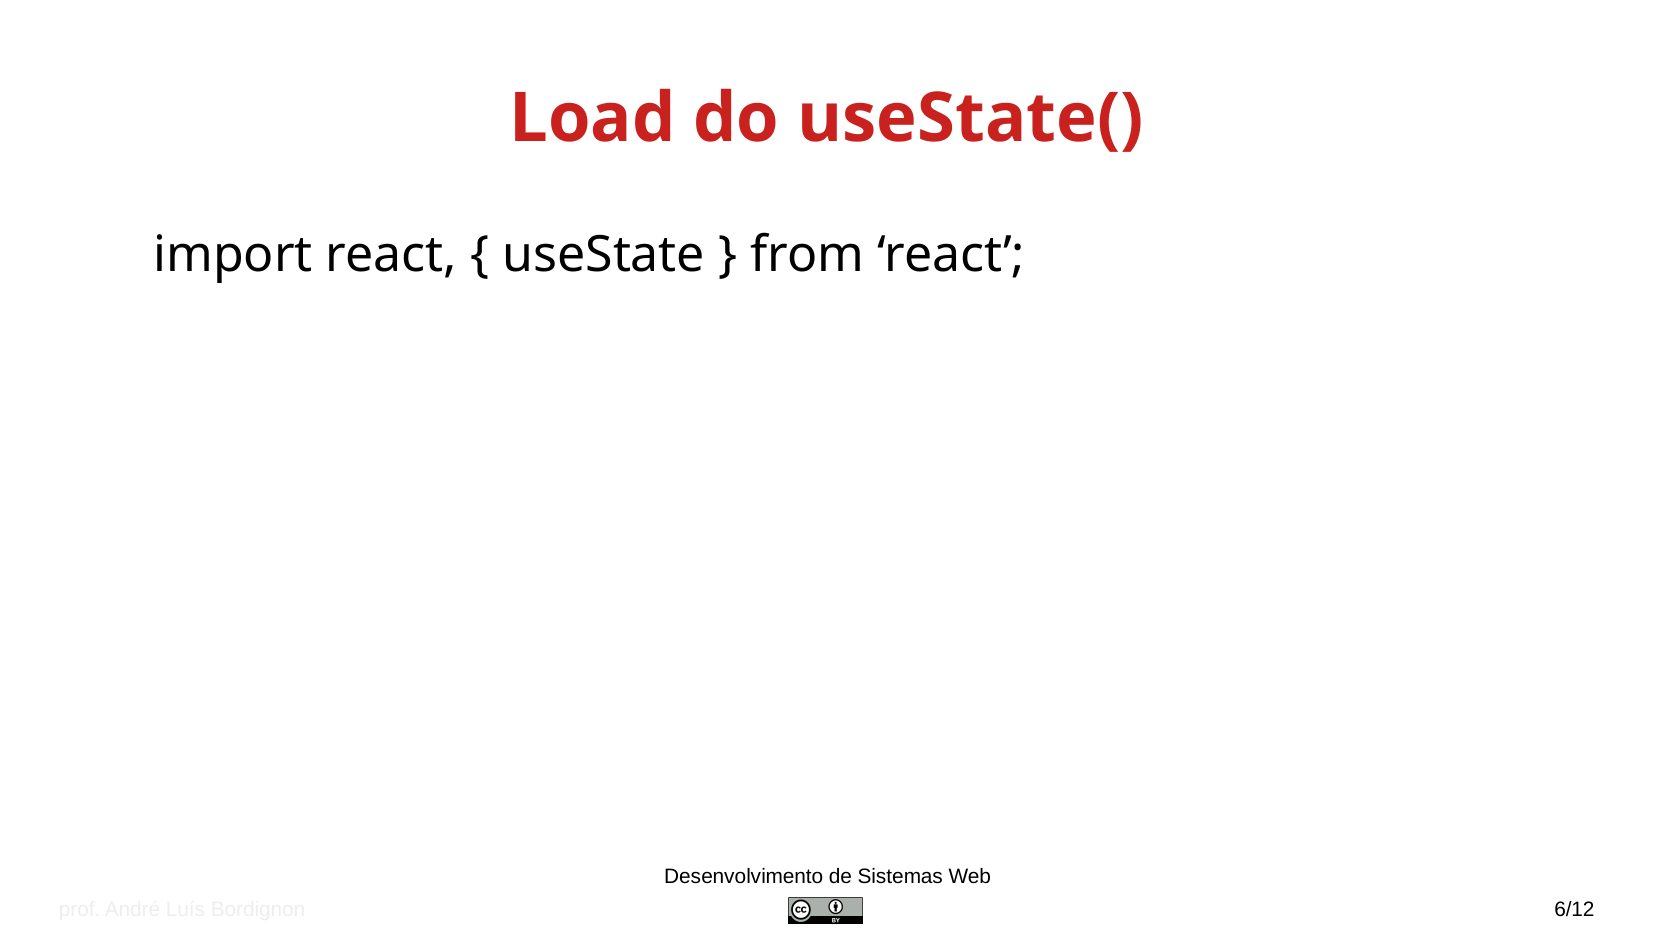

# Load do useState()
import react, { useState } from ‘react’;
prof. André Luís Bordignon
6